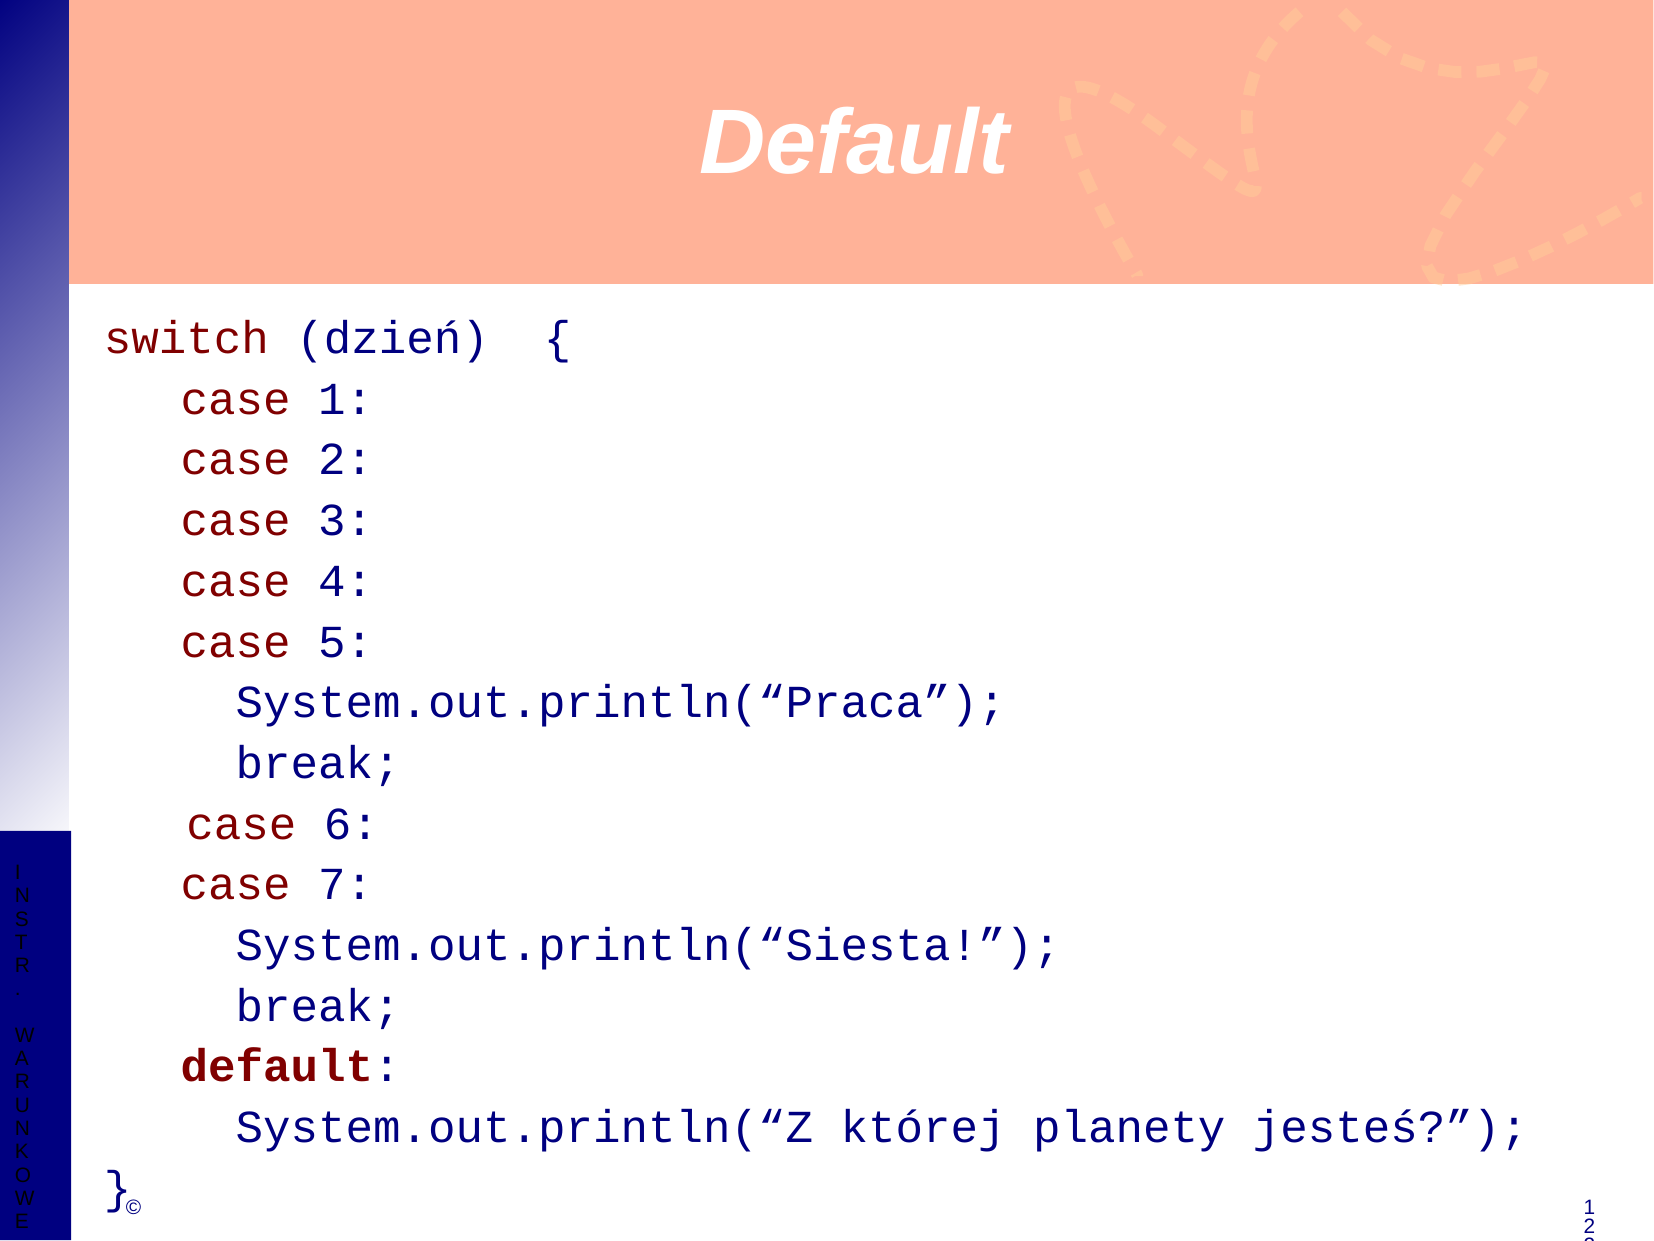

# Default
switch (dzień) {
case 1:
case 2:
case 3:
case 4:
case 5:
 System.out.println(“Praca”);
 break;
 case 6:
case 7:
 System.out.println(“Siesta!”);
 break;
default:
 System.out.println(“Z której planety jesteś?”);
}
I
N
S
T
R
.
W
A
R
U
N
K
O
W
E